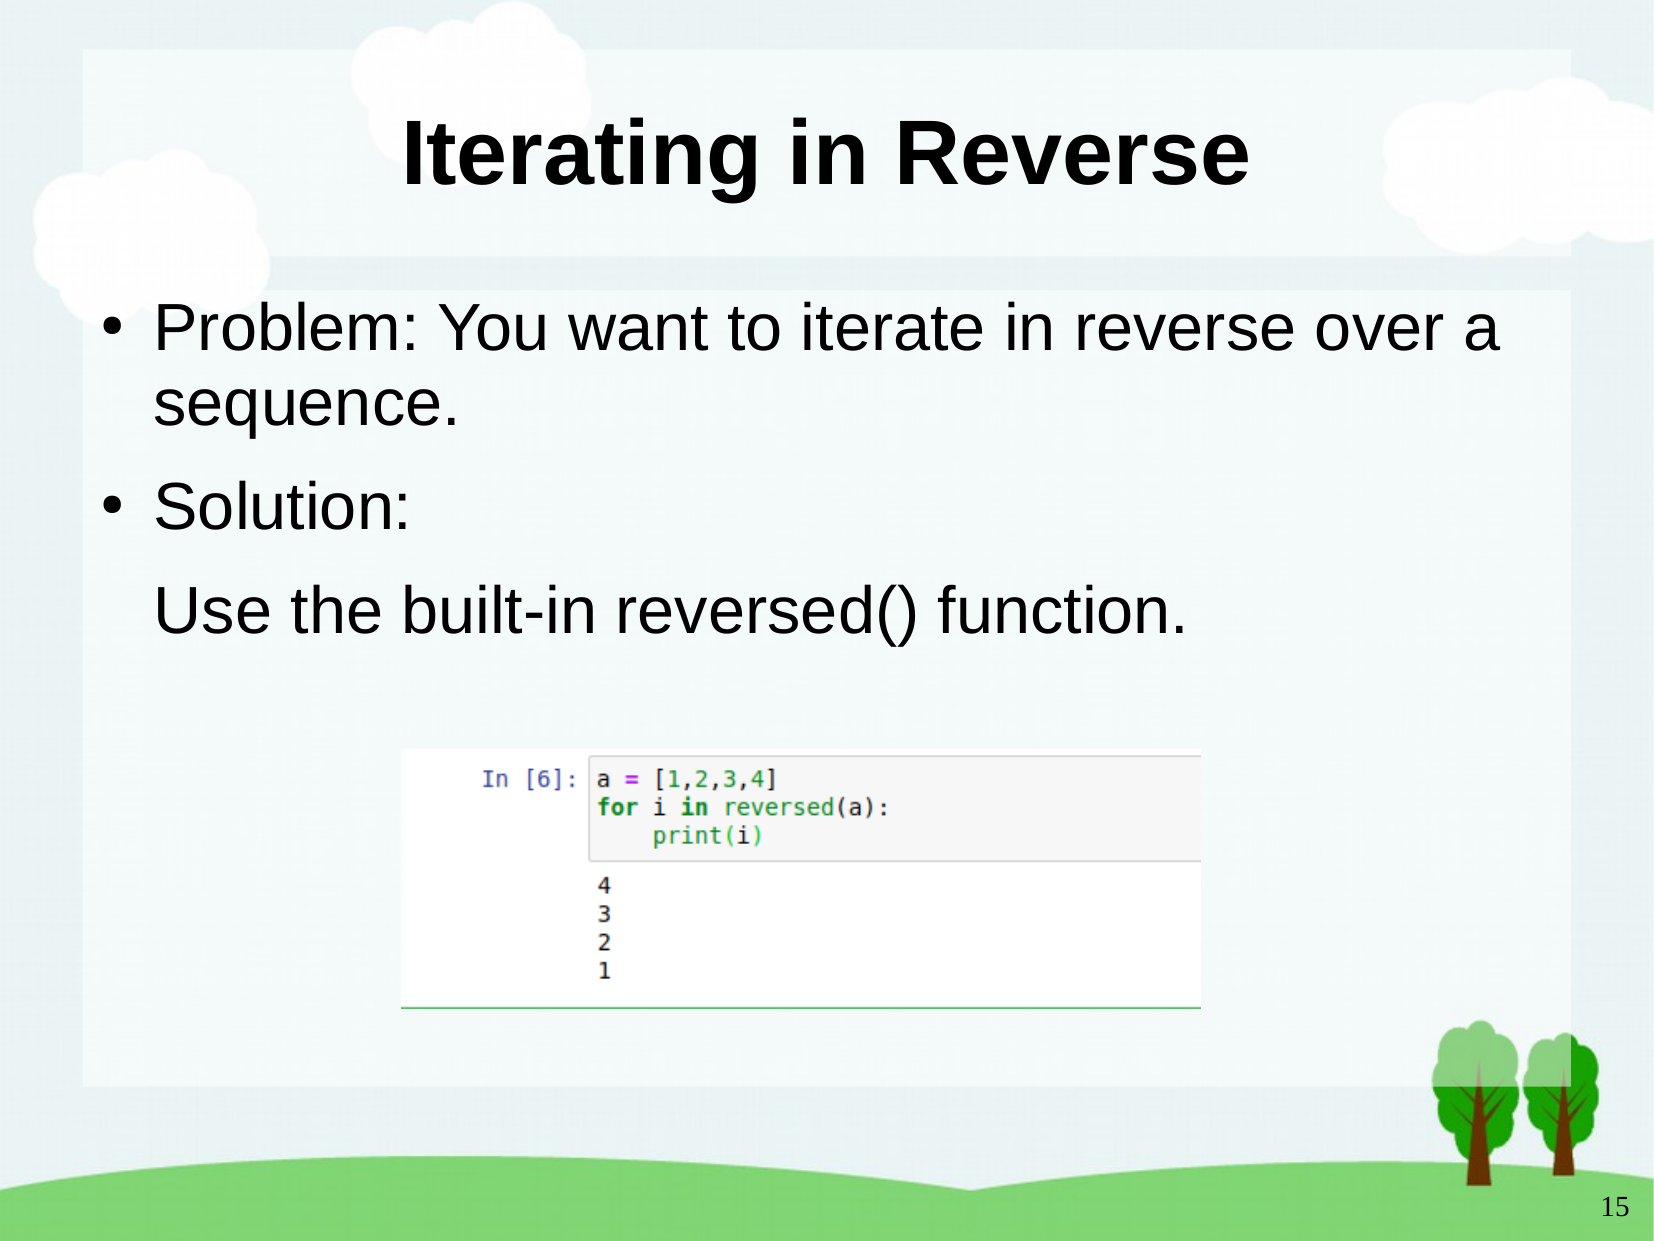

# Iterating in Reverse
Problem: You want to iterate in reverse over a sequence.
Solution:
Use the built-in reversed() function.
15